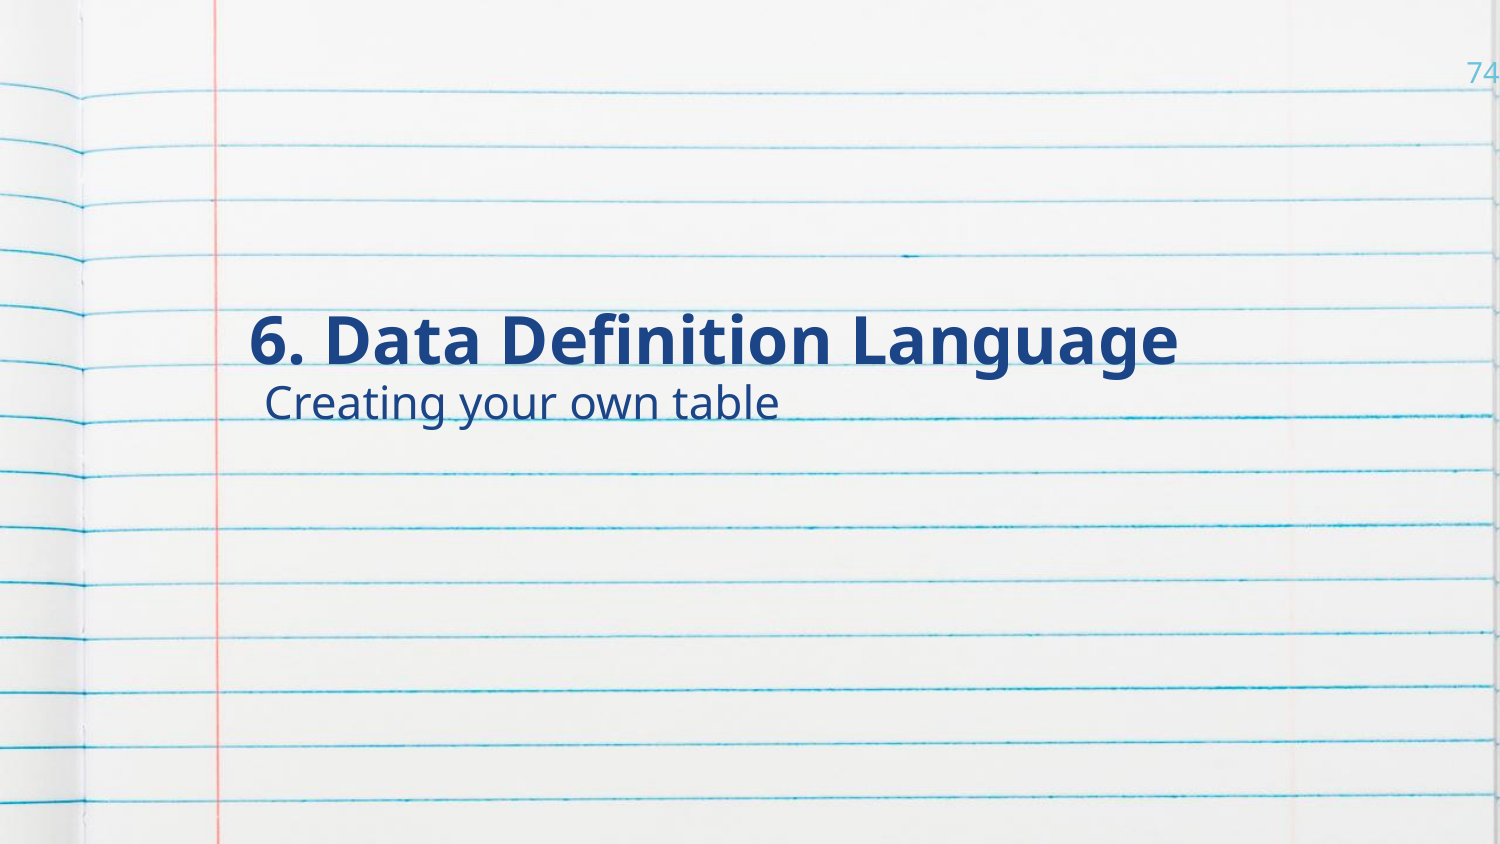

# 6. Data Definition Language
Creating your own table